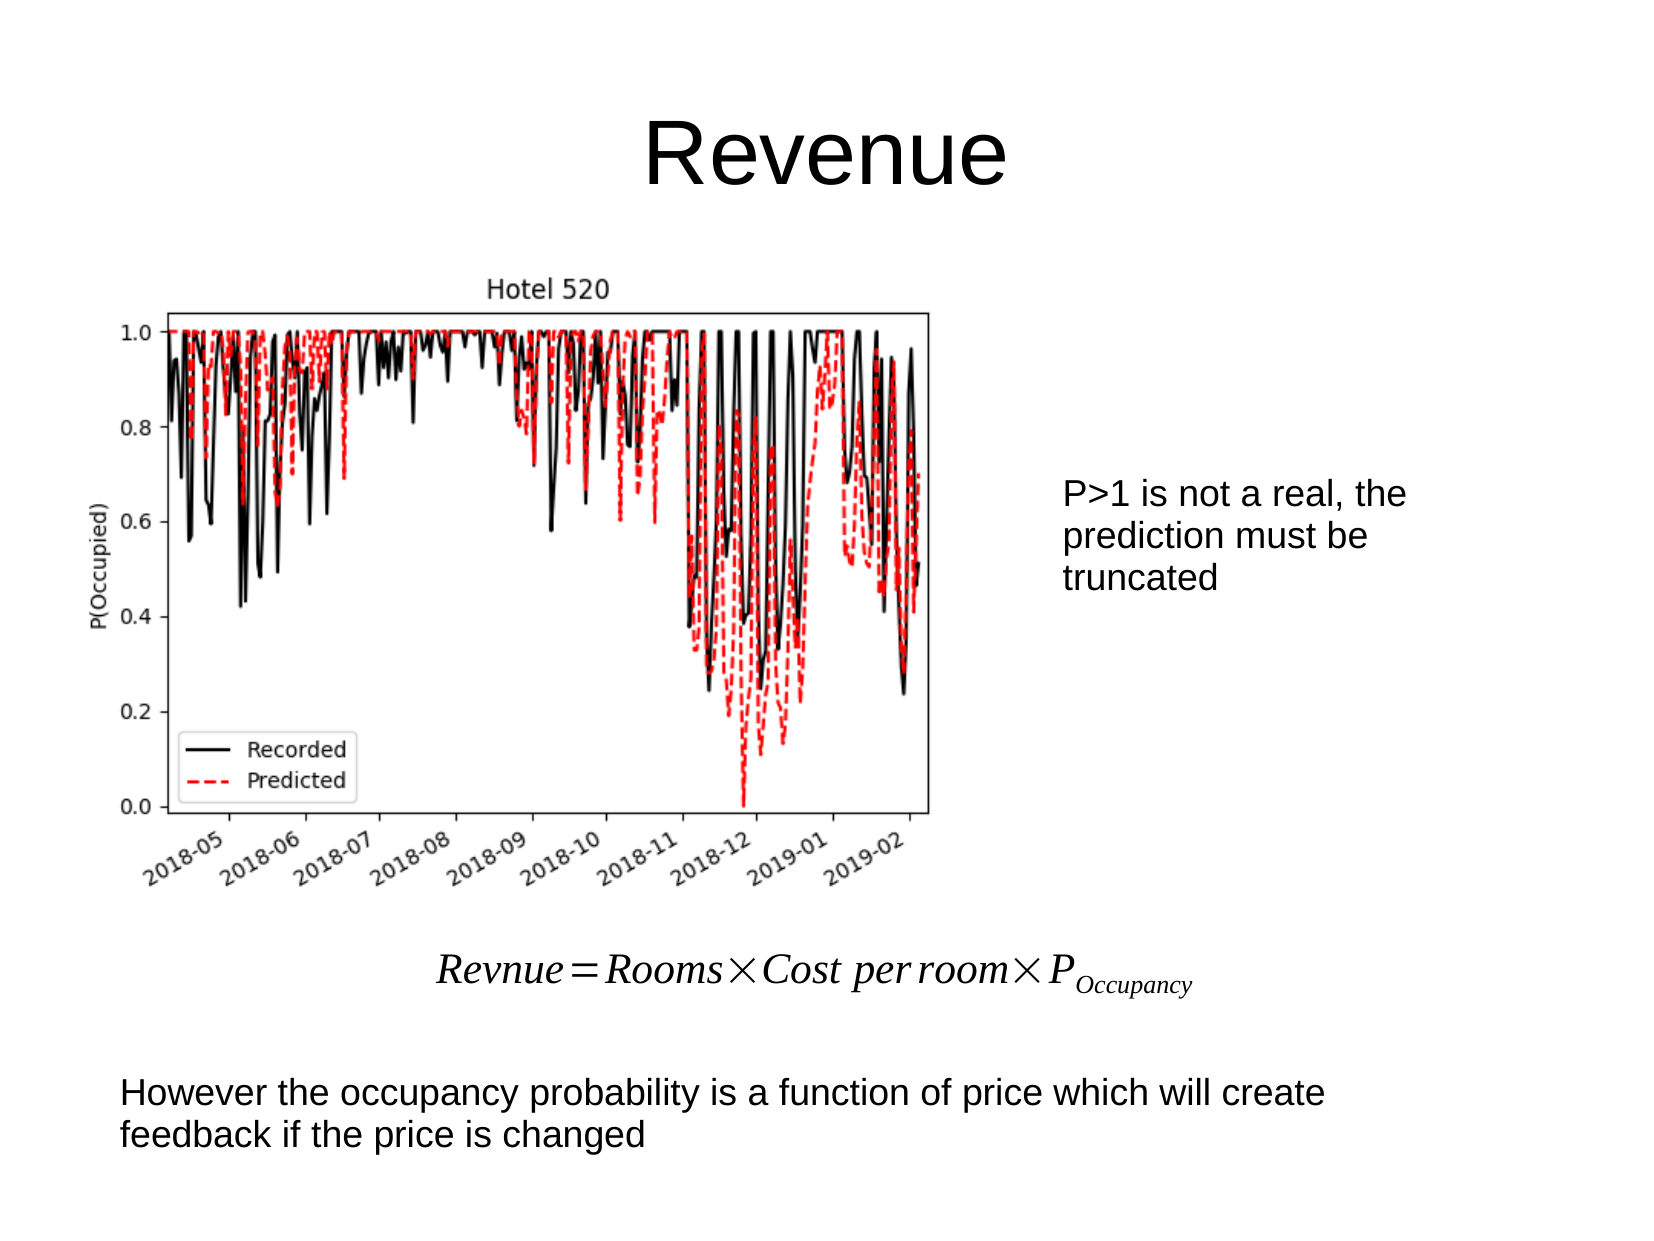

# Revenue
P>1 is not a real, the
prediction must be
truncated
However the occupancy probability is a function of price which will create
feedback if the price is changed